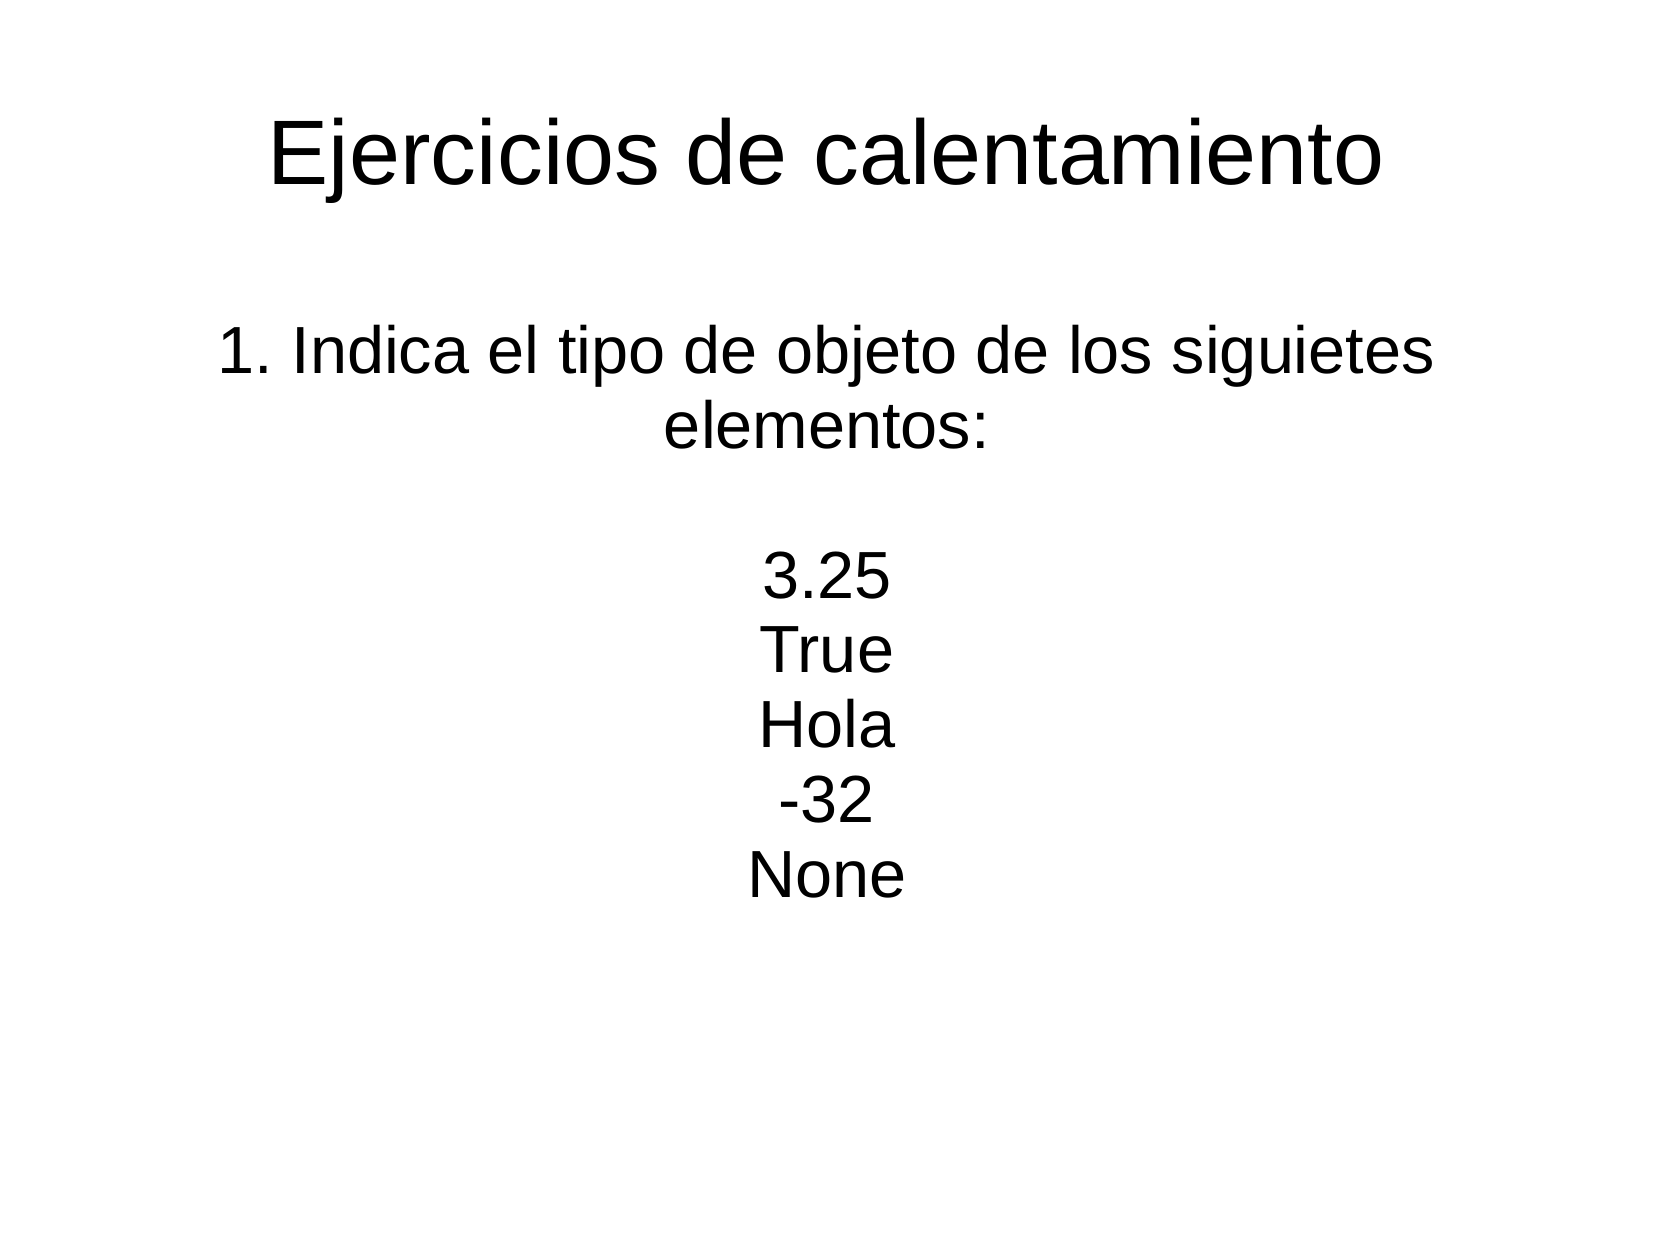

# Ejercicios de calentamiento
1. Indica el tipo de objeto de los siguietes elementos:
3.25
True
Hola
-32
None